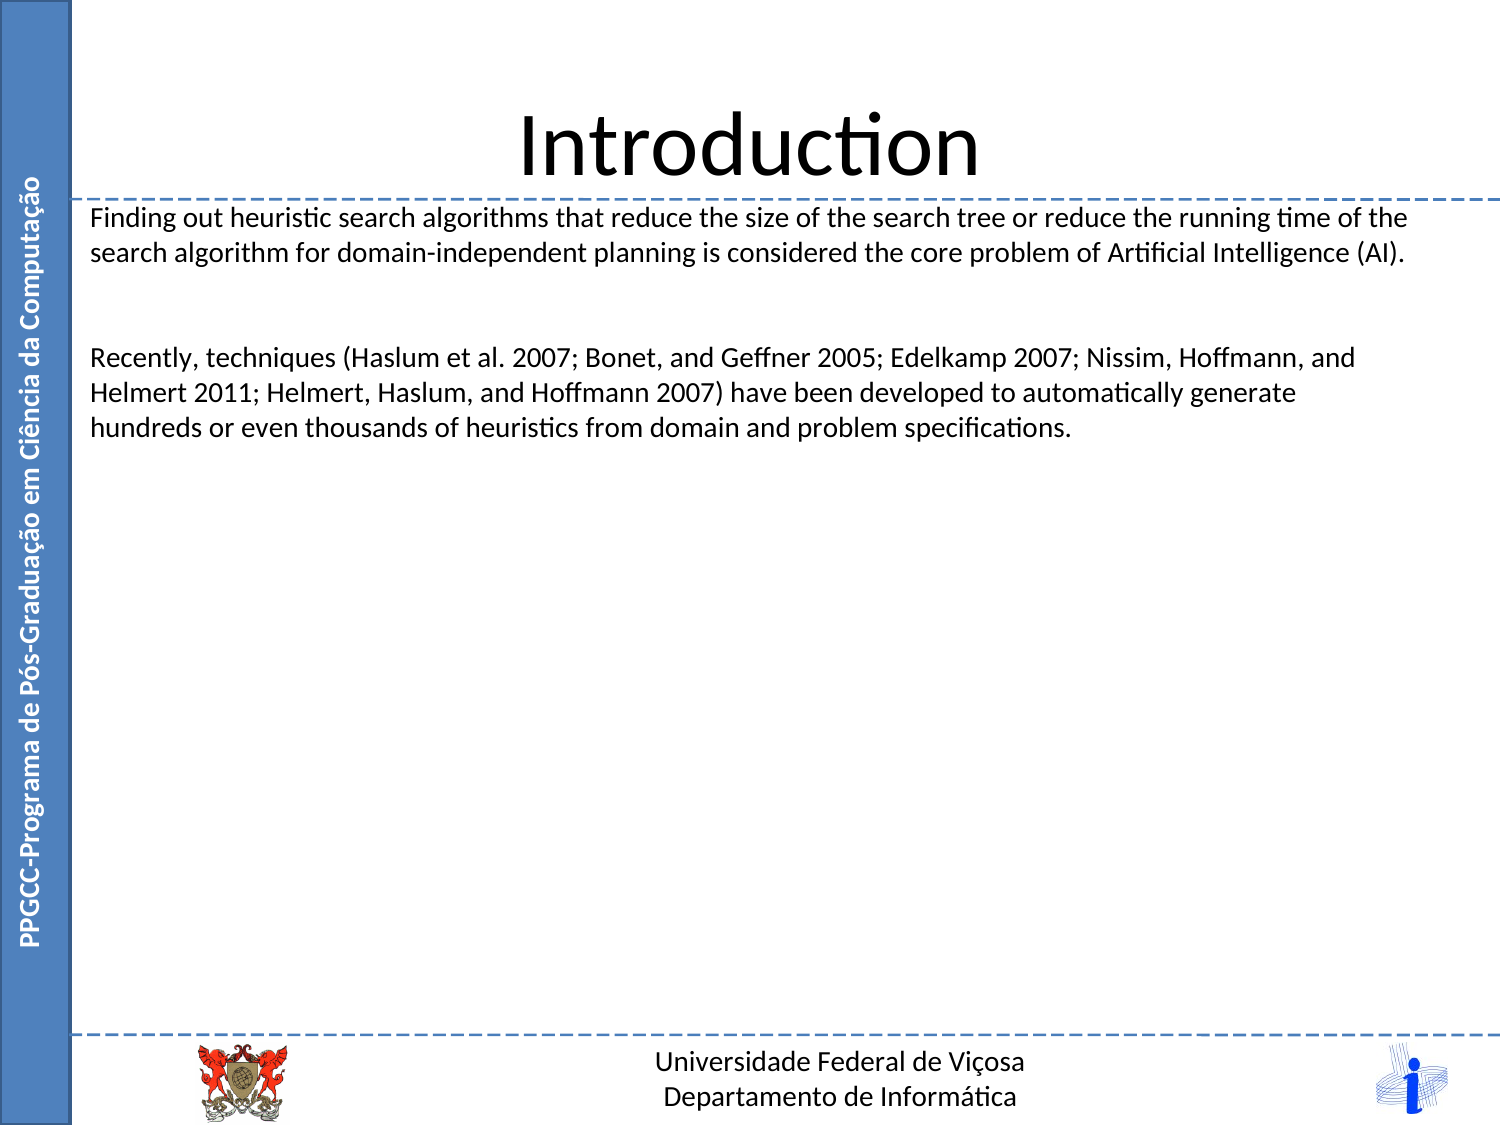

Introduction
Finding out heuristic search algorithms that reduce the size of the search tree or reduce the running time of the search algorithm for domain-independent planning is considered the core problem of Artificial Intelligence (AI).
Recently, techniques (Haslum et al. 2007; Bonet, and Geffner 2005; Edelkamp 2007; Nissim, Hoffmann, and Helmert 2011; Helmert, Haslum, and Hoffmann 2007) have been developed to automatically generate hundreds or even thousands of heuristics from domain and problem specifications.
PPGCC-Programa de Pós-Graduação em Ciência da Computação
Universidade Federal de Viçosa
Departamento de Informática